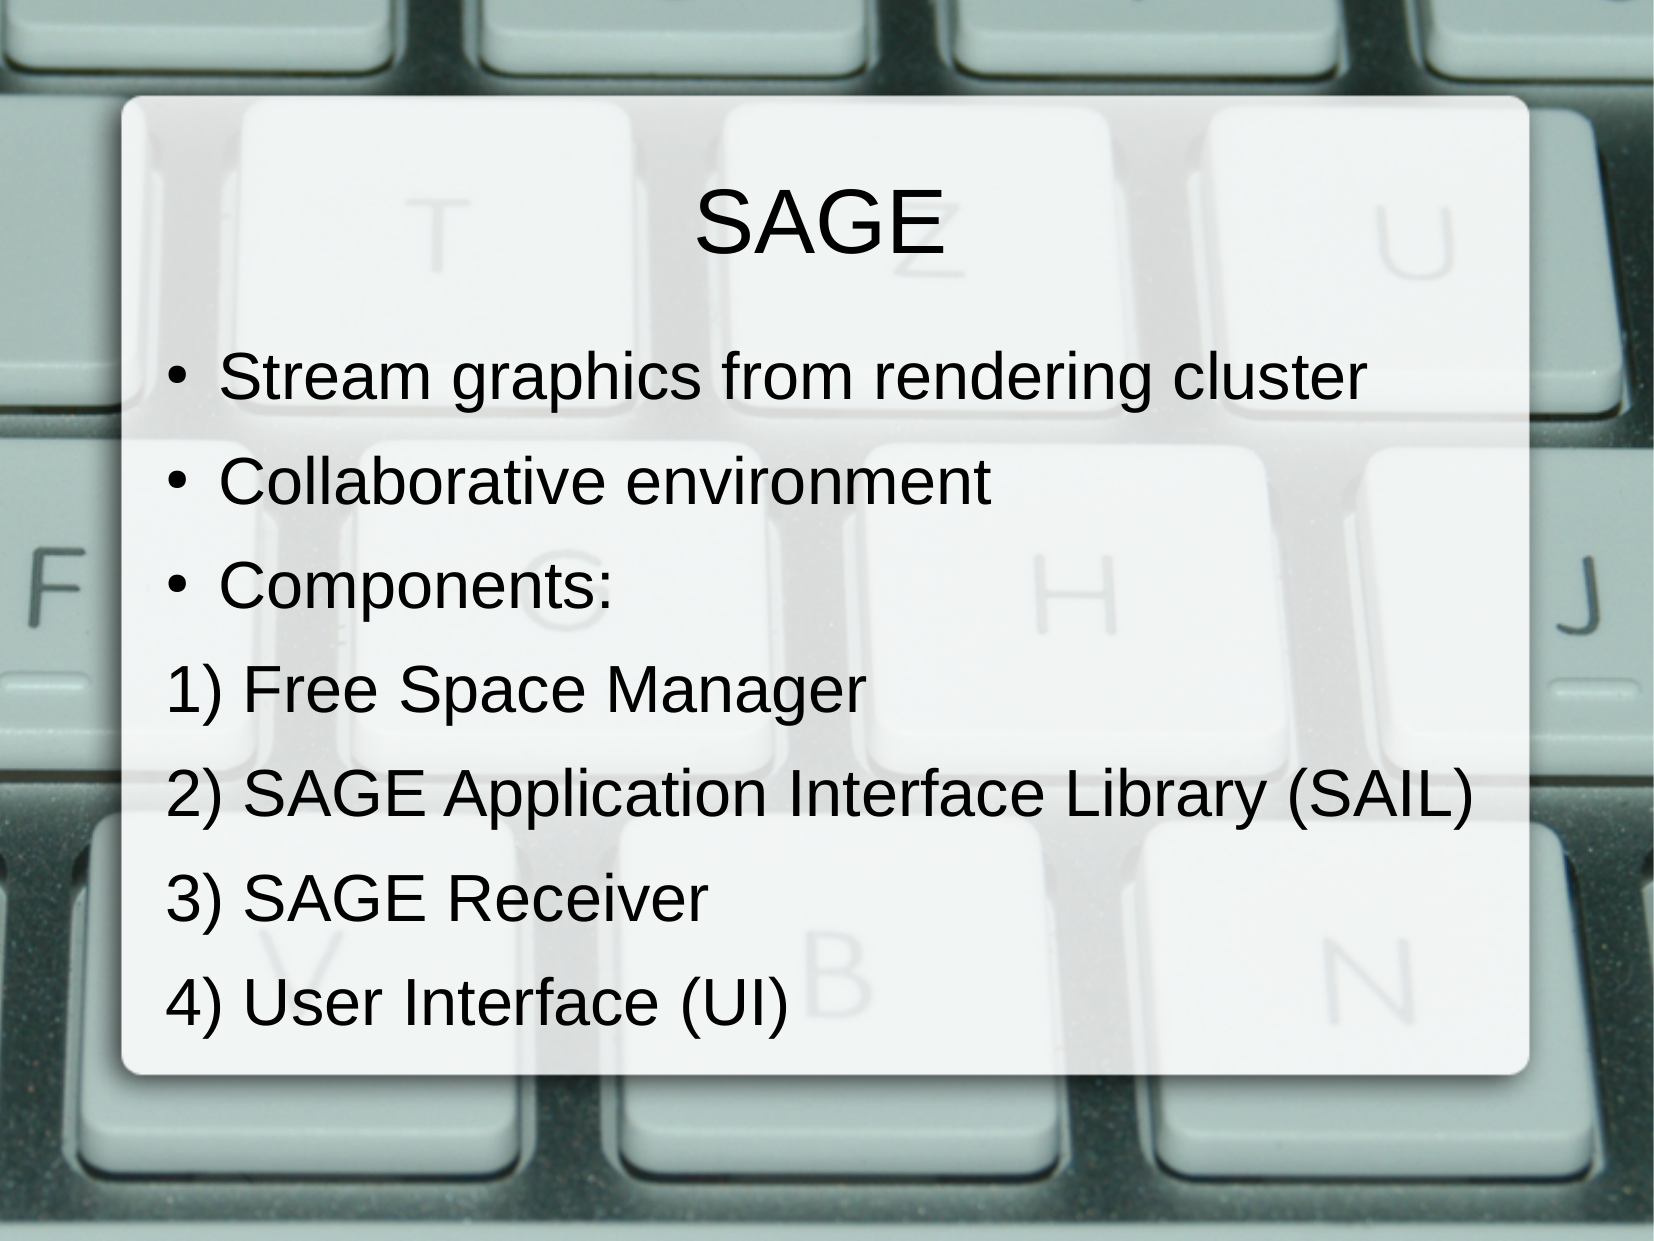

# SAGE
Stream graphics from rendering cluster
Collaborative environment
Components:
 Free Space Manager
 SAGE Application Interface Library (SAIL)
 SAGE Receiver
 User Interface (UI)